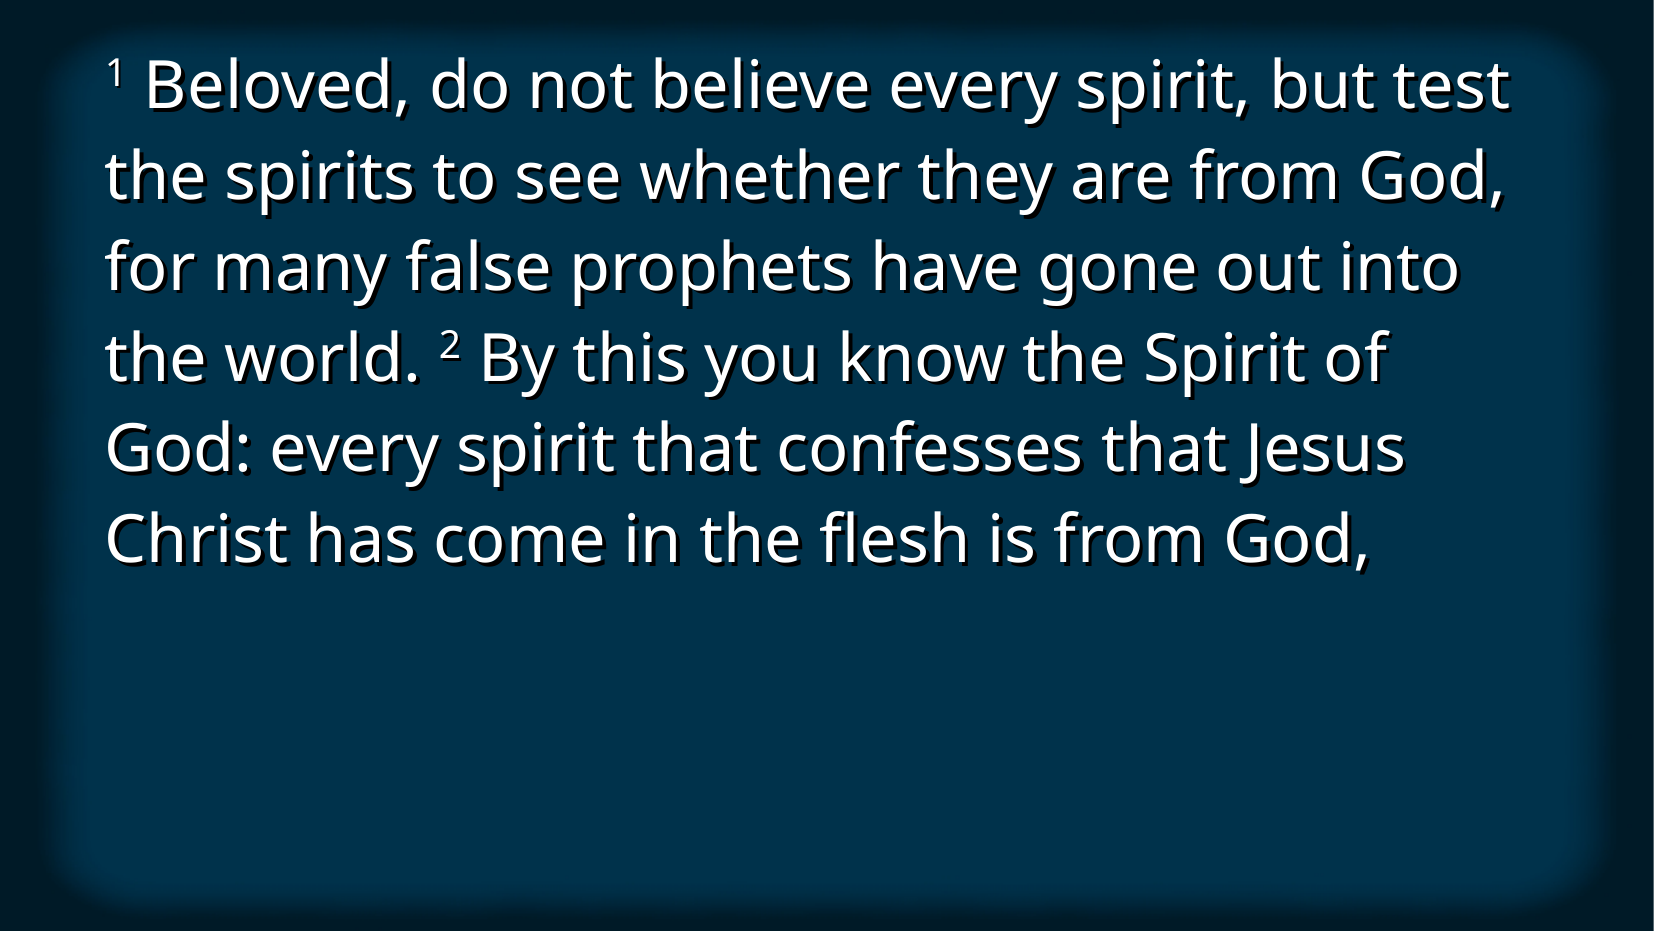

1 Beloved, do not believe every spirit, but test the spirits to see whether they are from God, for many false prophets have gone out into the world. 2 By this you know the Spirit of God: every spirit that confesses that Jesus Christ has come in the flesh is from God,